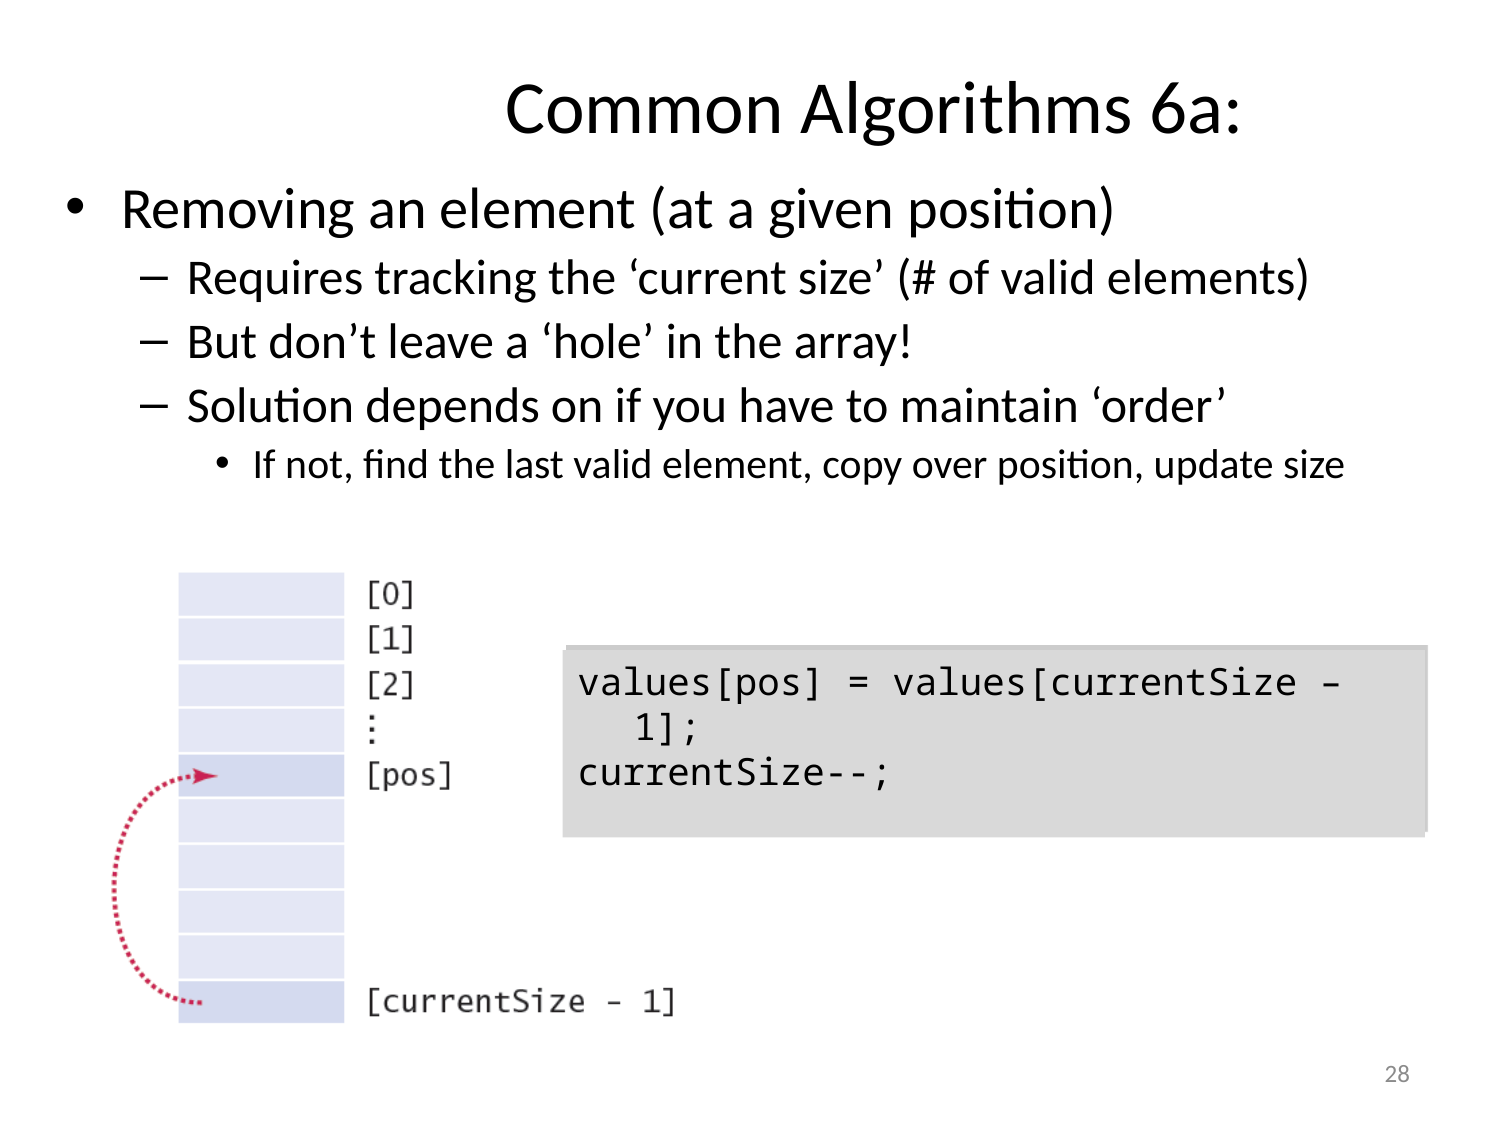

# Common Algorithms 6a:
Removing an element (at a given position)
Requires tracking the ‘current size’ (# of valid elements)
But don’t leave a ‘hole’ in the array!
Solution depends on if you have to maintain ‘order’
If not, find the last valid element, copy over position, update size
values[pos] = values[currentSize – 1];
currentSize--;